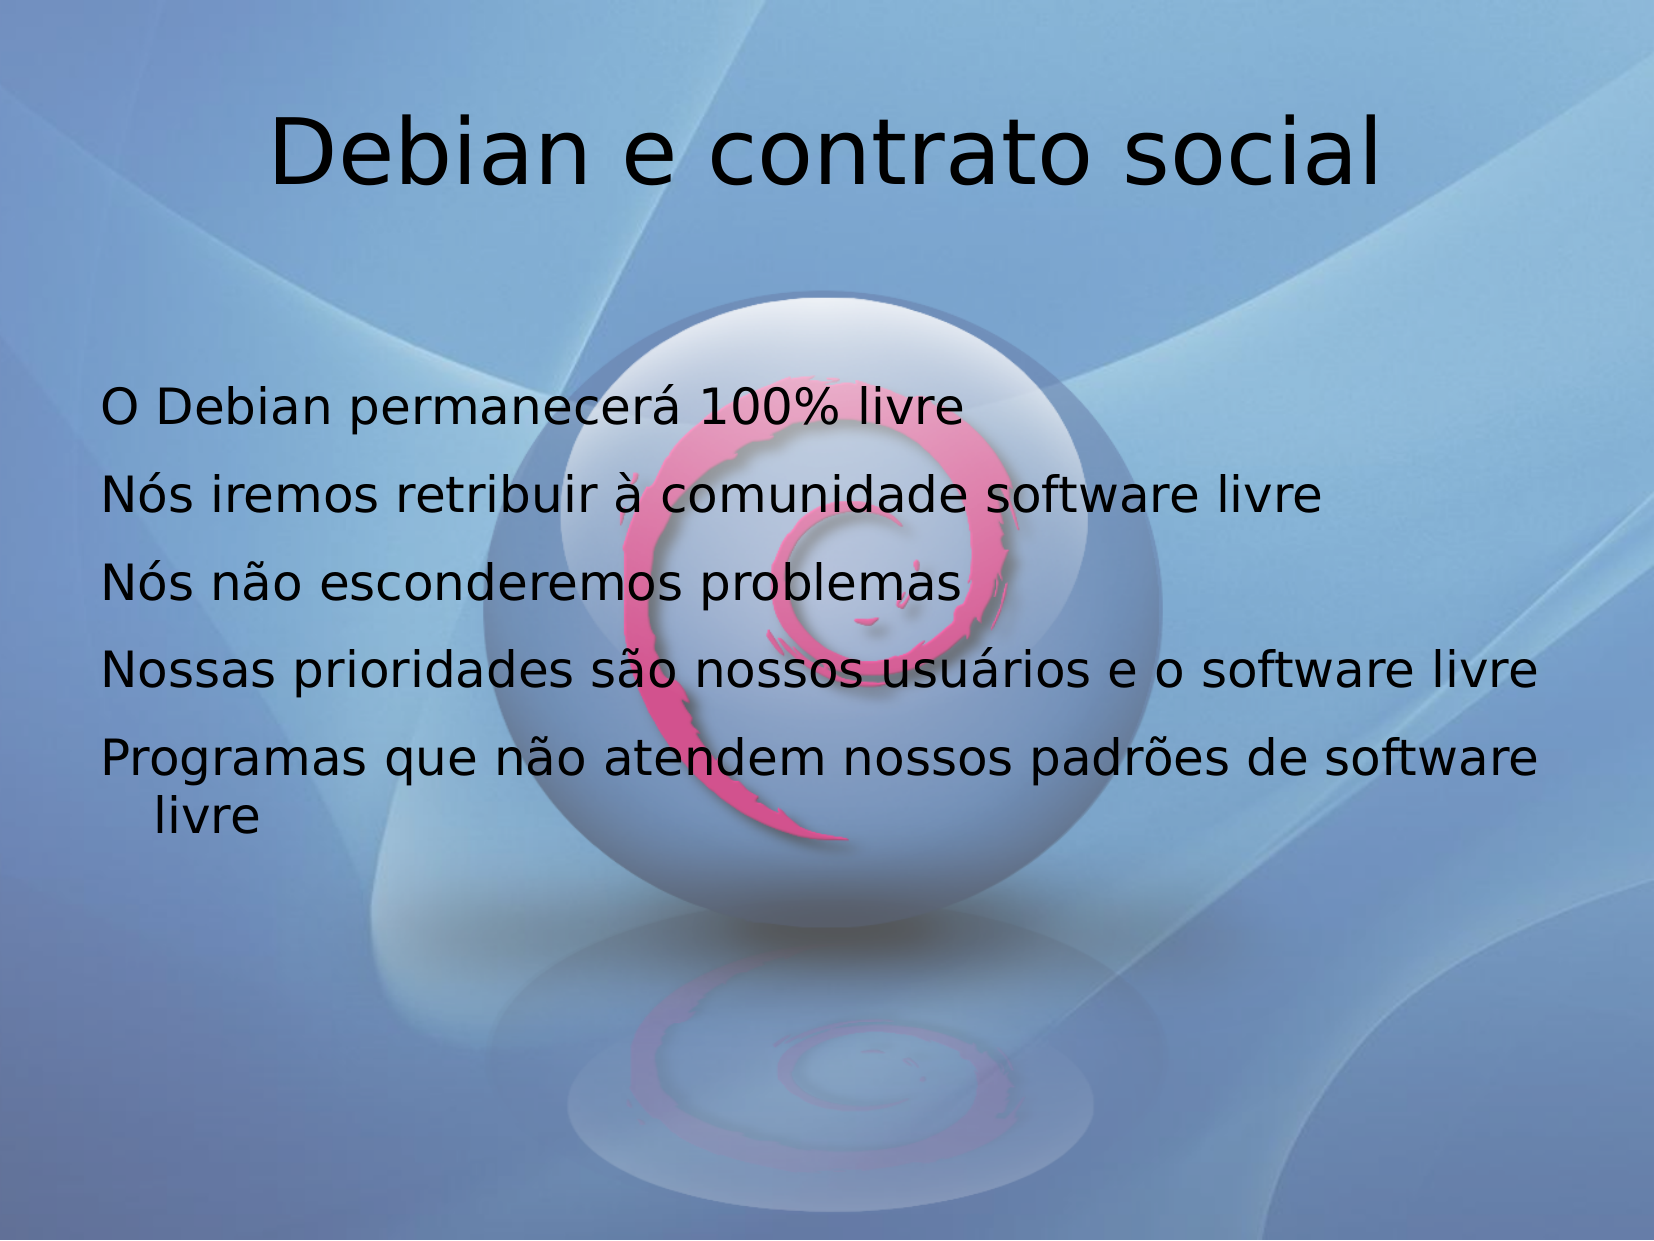

# Debian e contrato social
O Debian permanecerá 100% livre
Nós iremos retribuir à comunidade software livre
Nós não esconderemos problemas
Nossas prioridades são nossos usuários e o software livre
Programas que não atendem nossos padrões de software livre